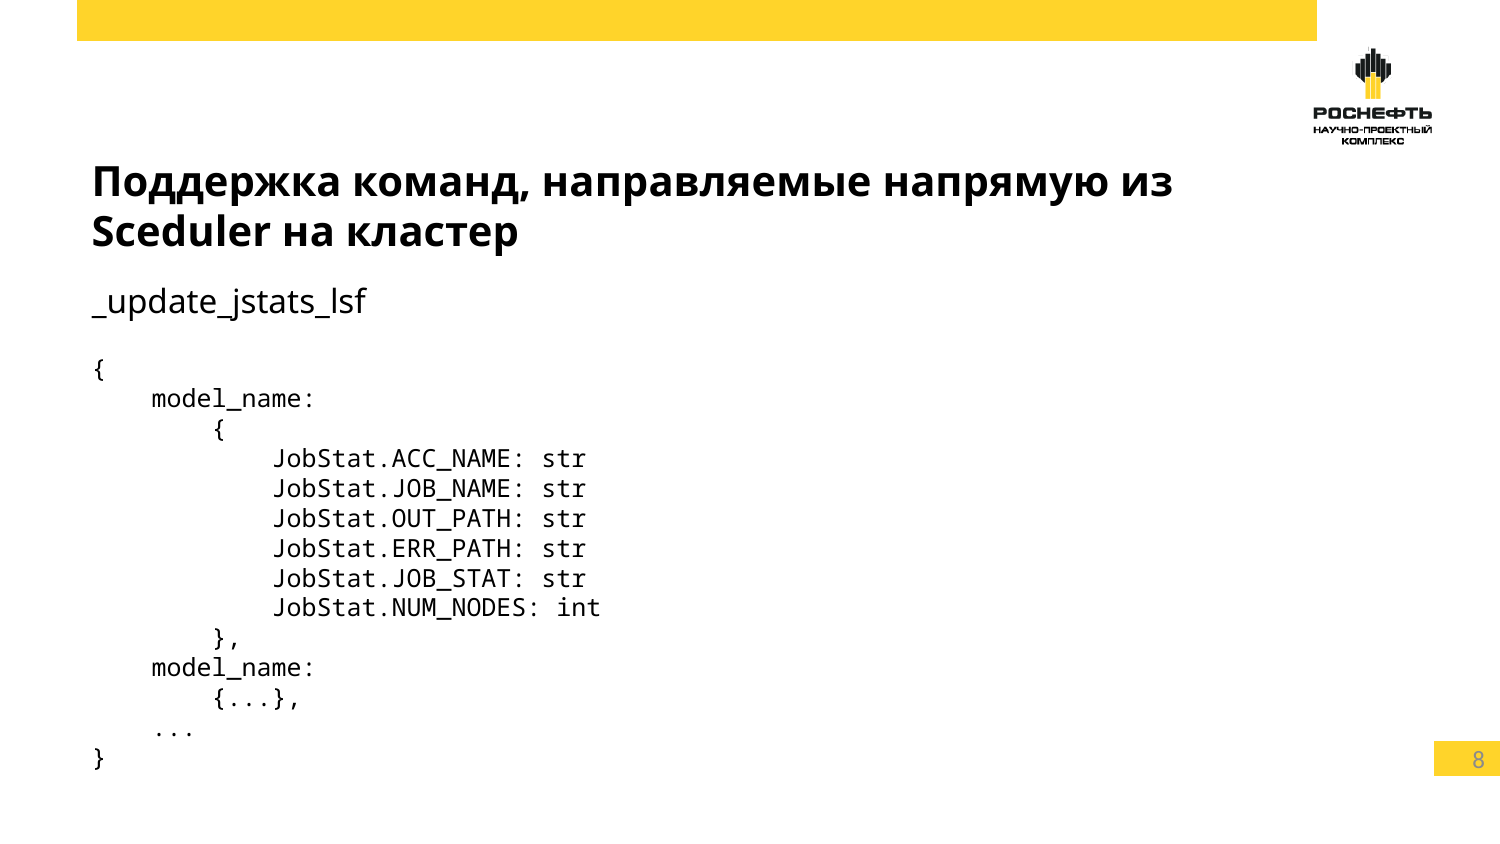

Поддержка команд, направляемые напрямую из Sceduler на кластер
_update_jstats_lsf
{
 model_name:
 {
 JobStat.ACC_NAME: str
 JobStat.JOB_NAME: str
 JobStat.OUT_PATH: str
 JobStat.ERR_PATH: str
 JobStat.JOB_STAT: str
 JobStat.NUM_NODES: int
 },
 model_name:
 {...},
 ...
}